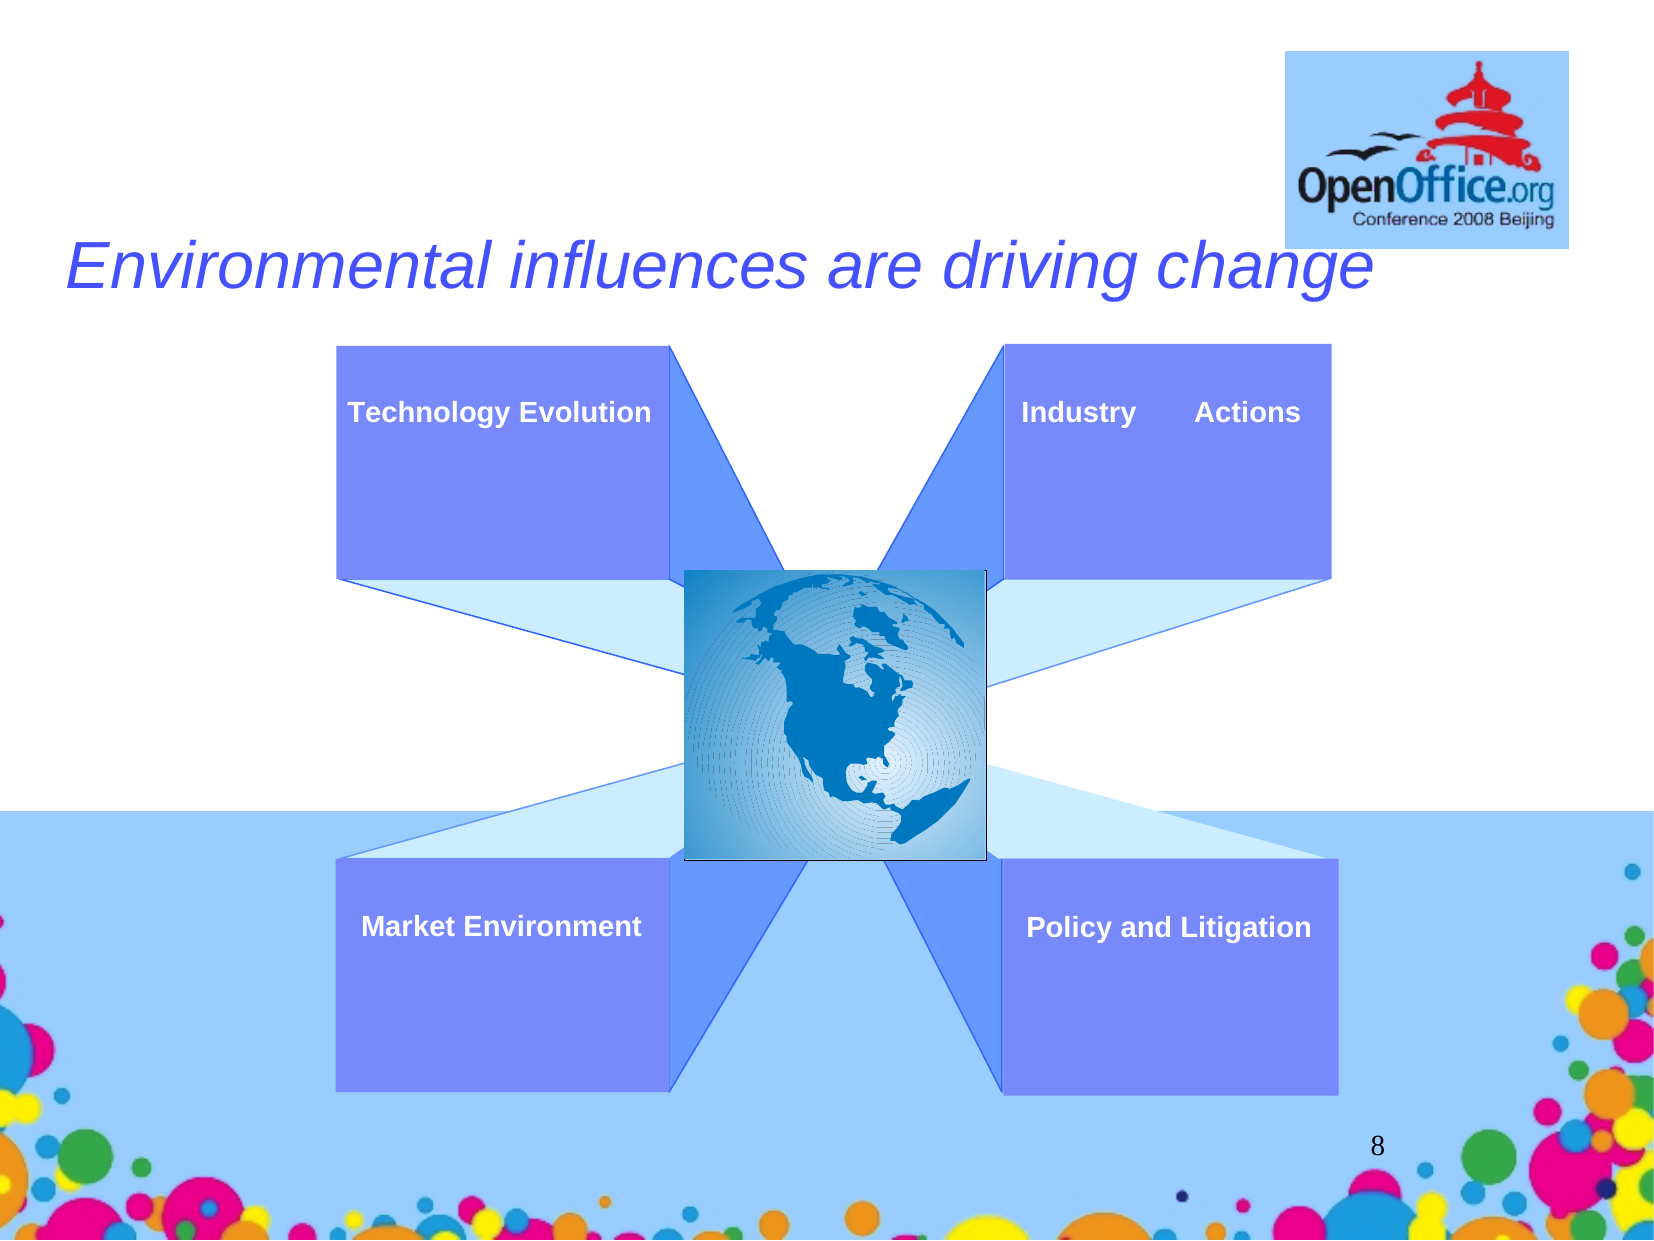

The Market
# Environmental influences are driving change
Technology Evolution
Industry Actions
Market Environment
Policy and Litigation
8